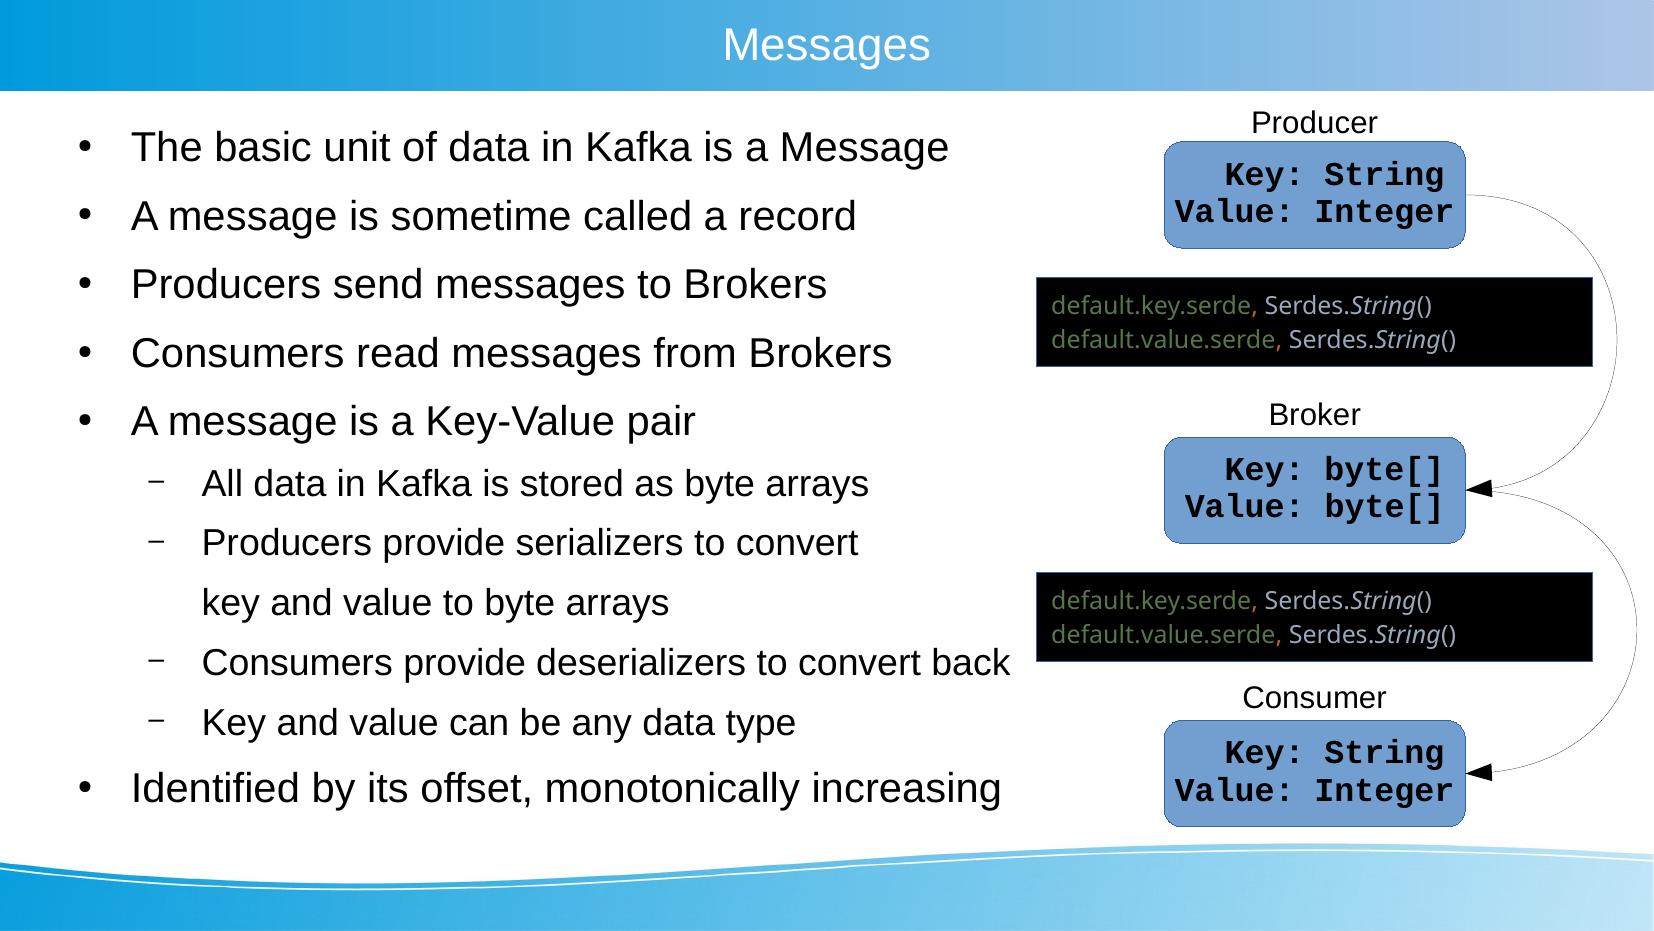

# Messages
Producer
The basic unit of data in Kafka is a Message
A message is sometime called a record
Producers send messages to Brokers
Consumers read messages from Brokers
A message is a Key-Value pair
All data in Kafka is stored as byte arrays
Producers provide serializers to convert
key and value to byte arrays
Consumers provide deserializers to convert back
Key and value can be any data type
Identified by its offset, monotonically increasing
 Key: String
Value: Integer
default.key.serde, Serdes.String()
default.value.serde, Serdes.String()
Broker
 Key: byte[]
Value: byte[]
default.key.serde, Serdes.String()
default.value.serde, Serdes.String()
Consumer
 Key: String
Value: Integer